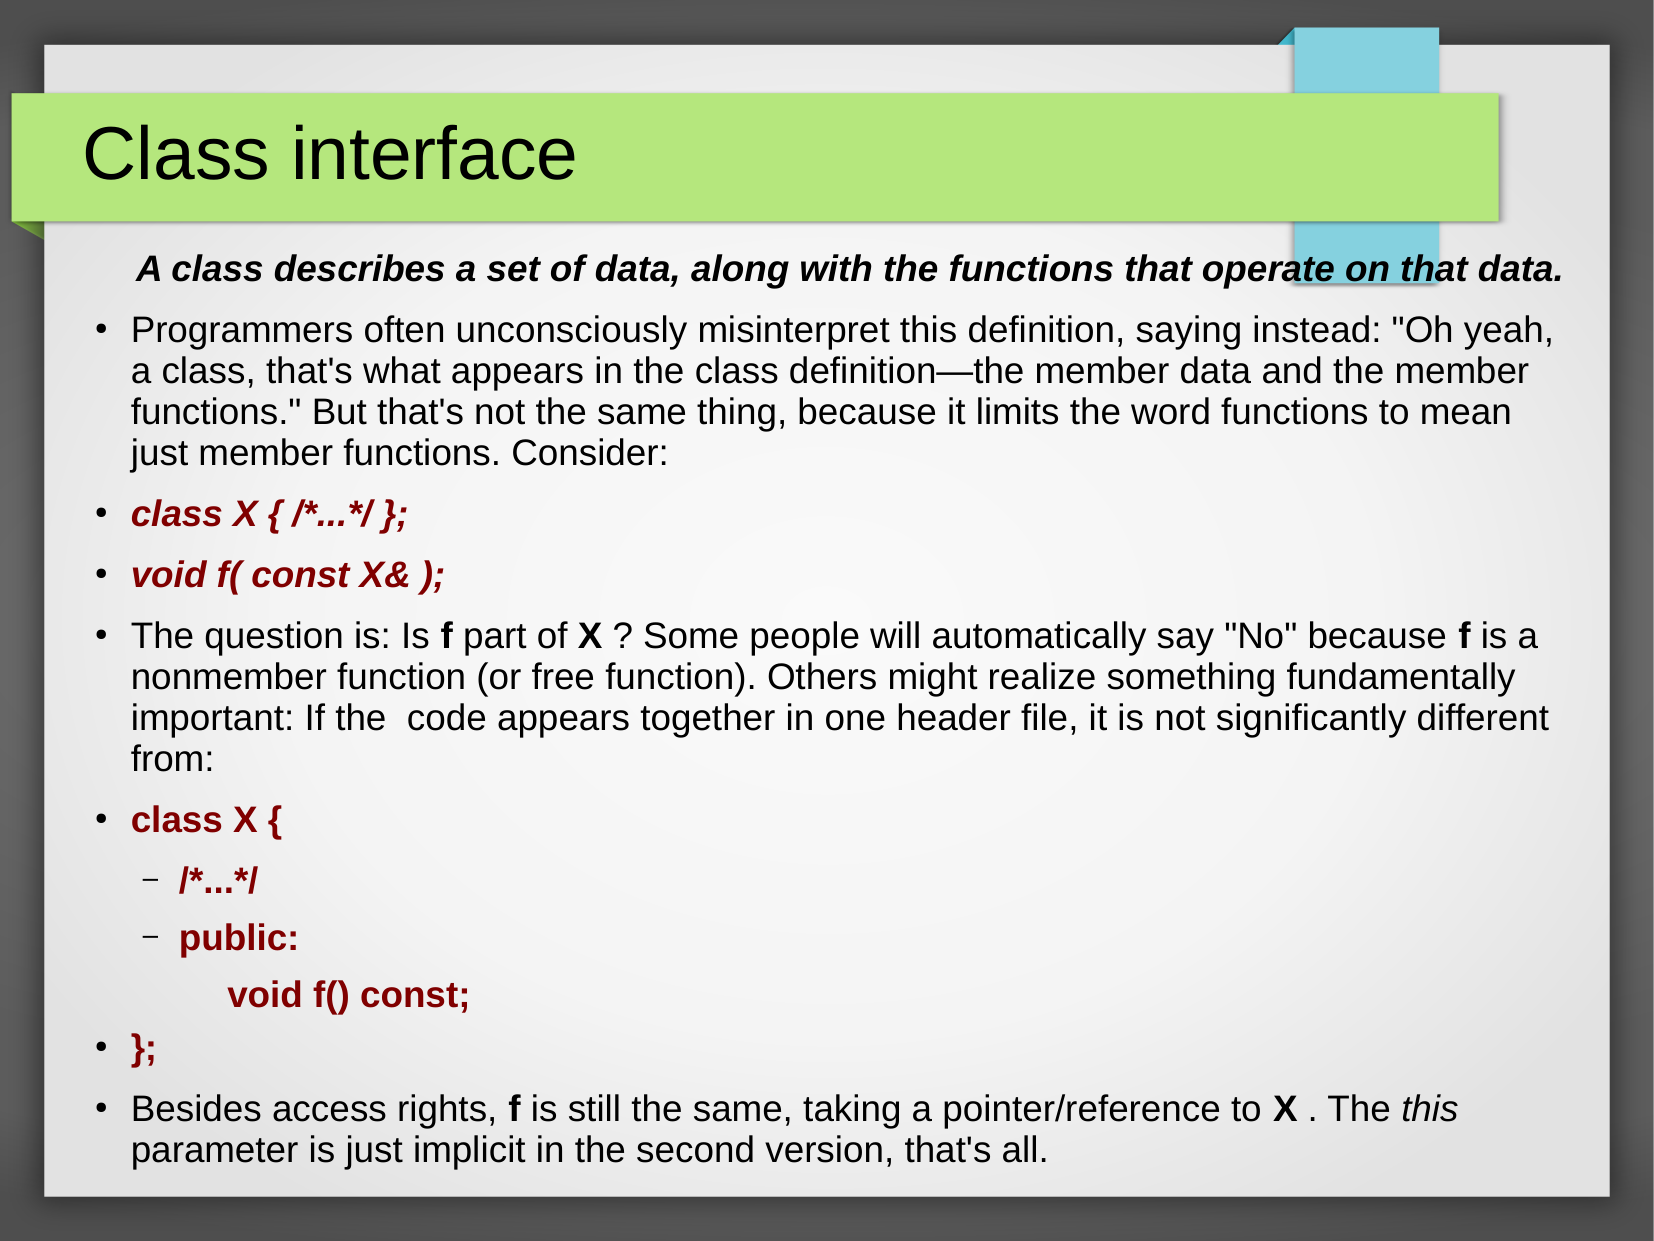

# Class interface
A class describes a set of data, along with the functions that operate on that data.
Programmers often unconsciously misinterpret this definition, saying instead: "Oh yeah, a class, that's what appears in the class definition—the member data and the member functions." But that's not the same thing, because it limits the word functions to mean just member functions. Consider:
class X { /*...*/ };
void f( const X& );
The question is: Is f part of X ? Some people will automatically say "No" because f is a nonmember function (or free function). Others might realize something fundamentally important: If the code appears together in one header file, it is not significantly different from:
class X {
/*...*/
public:
void f() const;
};
Besides access rights, f is still the same, taking a pointer/reference to X . The this parameter is just implicit in the second version, that's all.